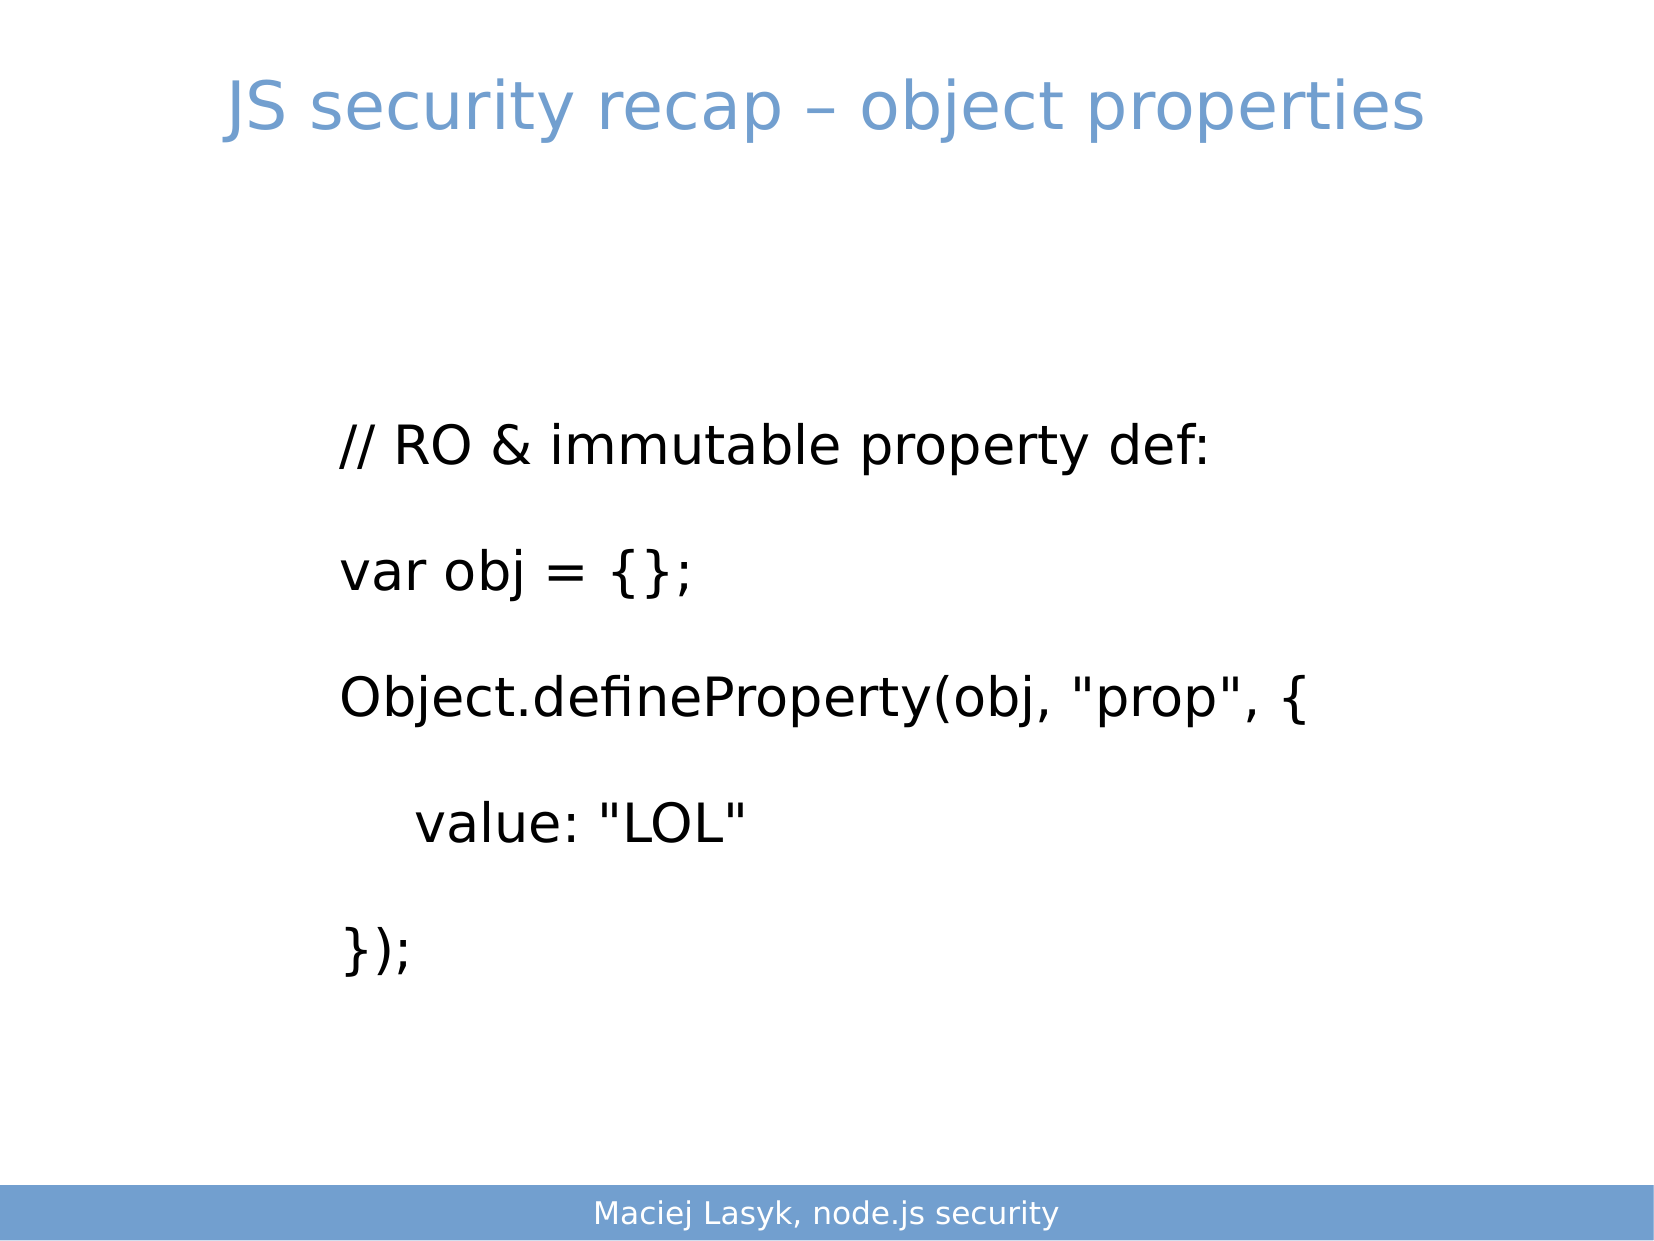

JS security recap – object properties
// RO & immutable property def:
var obj = {};
Object.defineProperty(obj, "prop", {
	value: "LOL"
});
 3/25
 1/25
Maciej Lasyk, Ganglia & Nagios
Maciej Lasyk, node.js security
Maciej Lasyk, node.js security